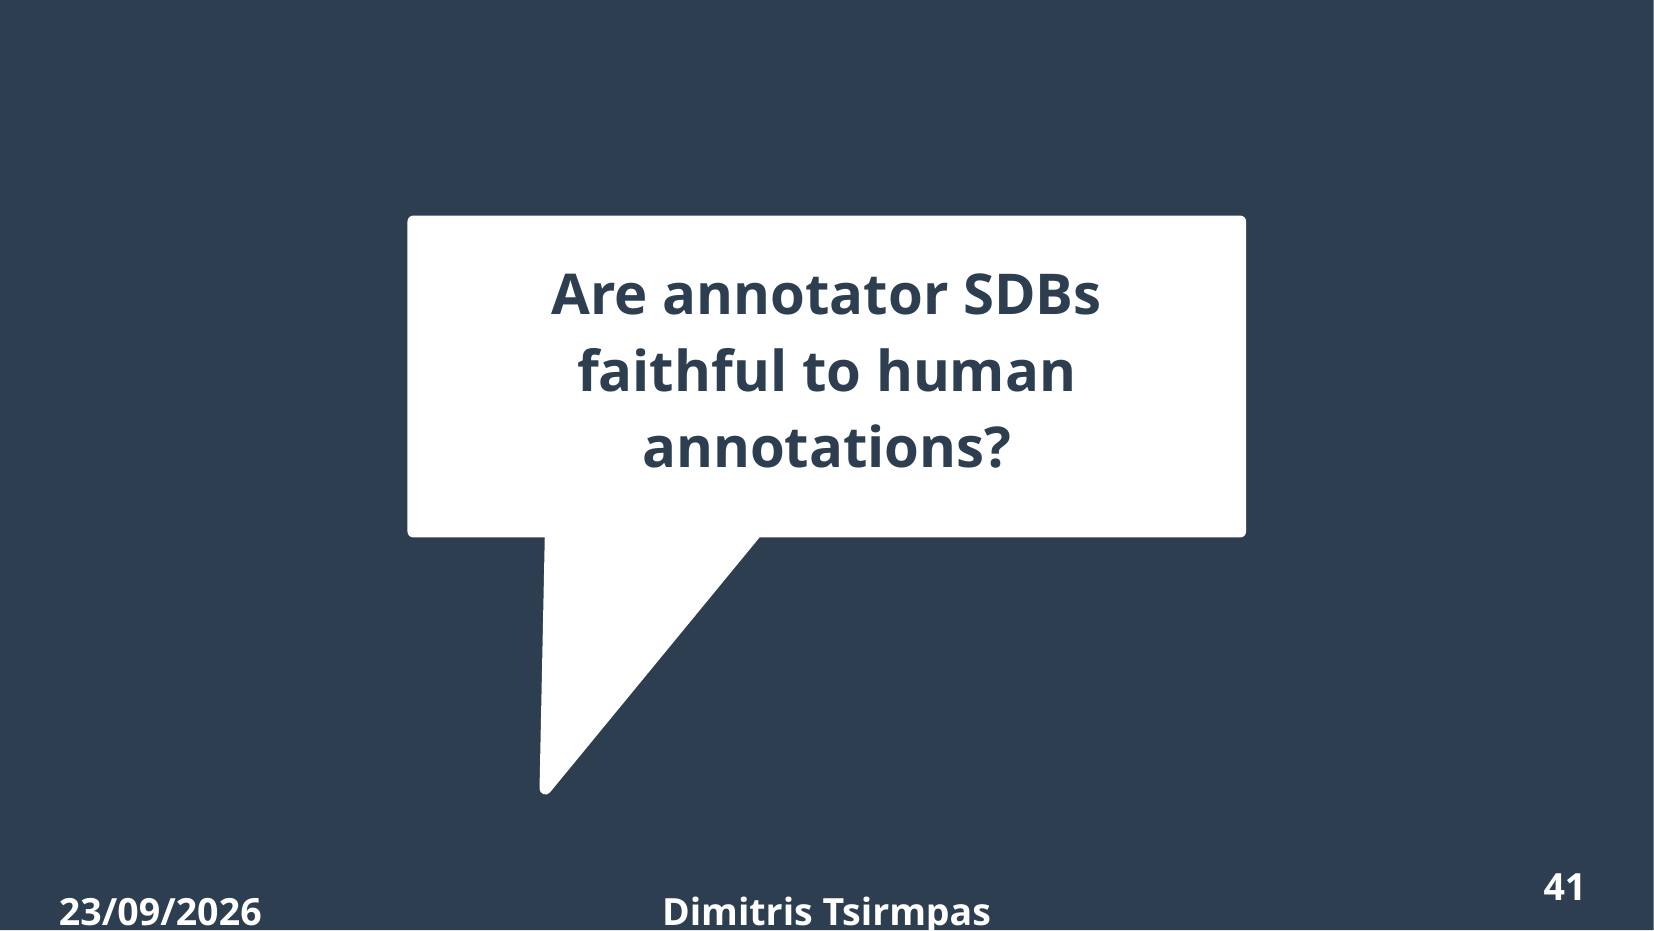

# Are annotator SDBs faithful to human annotations?
41
Dimitris Tsirmpas